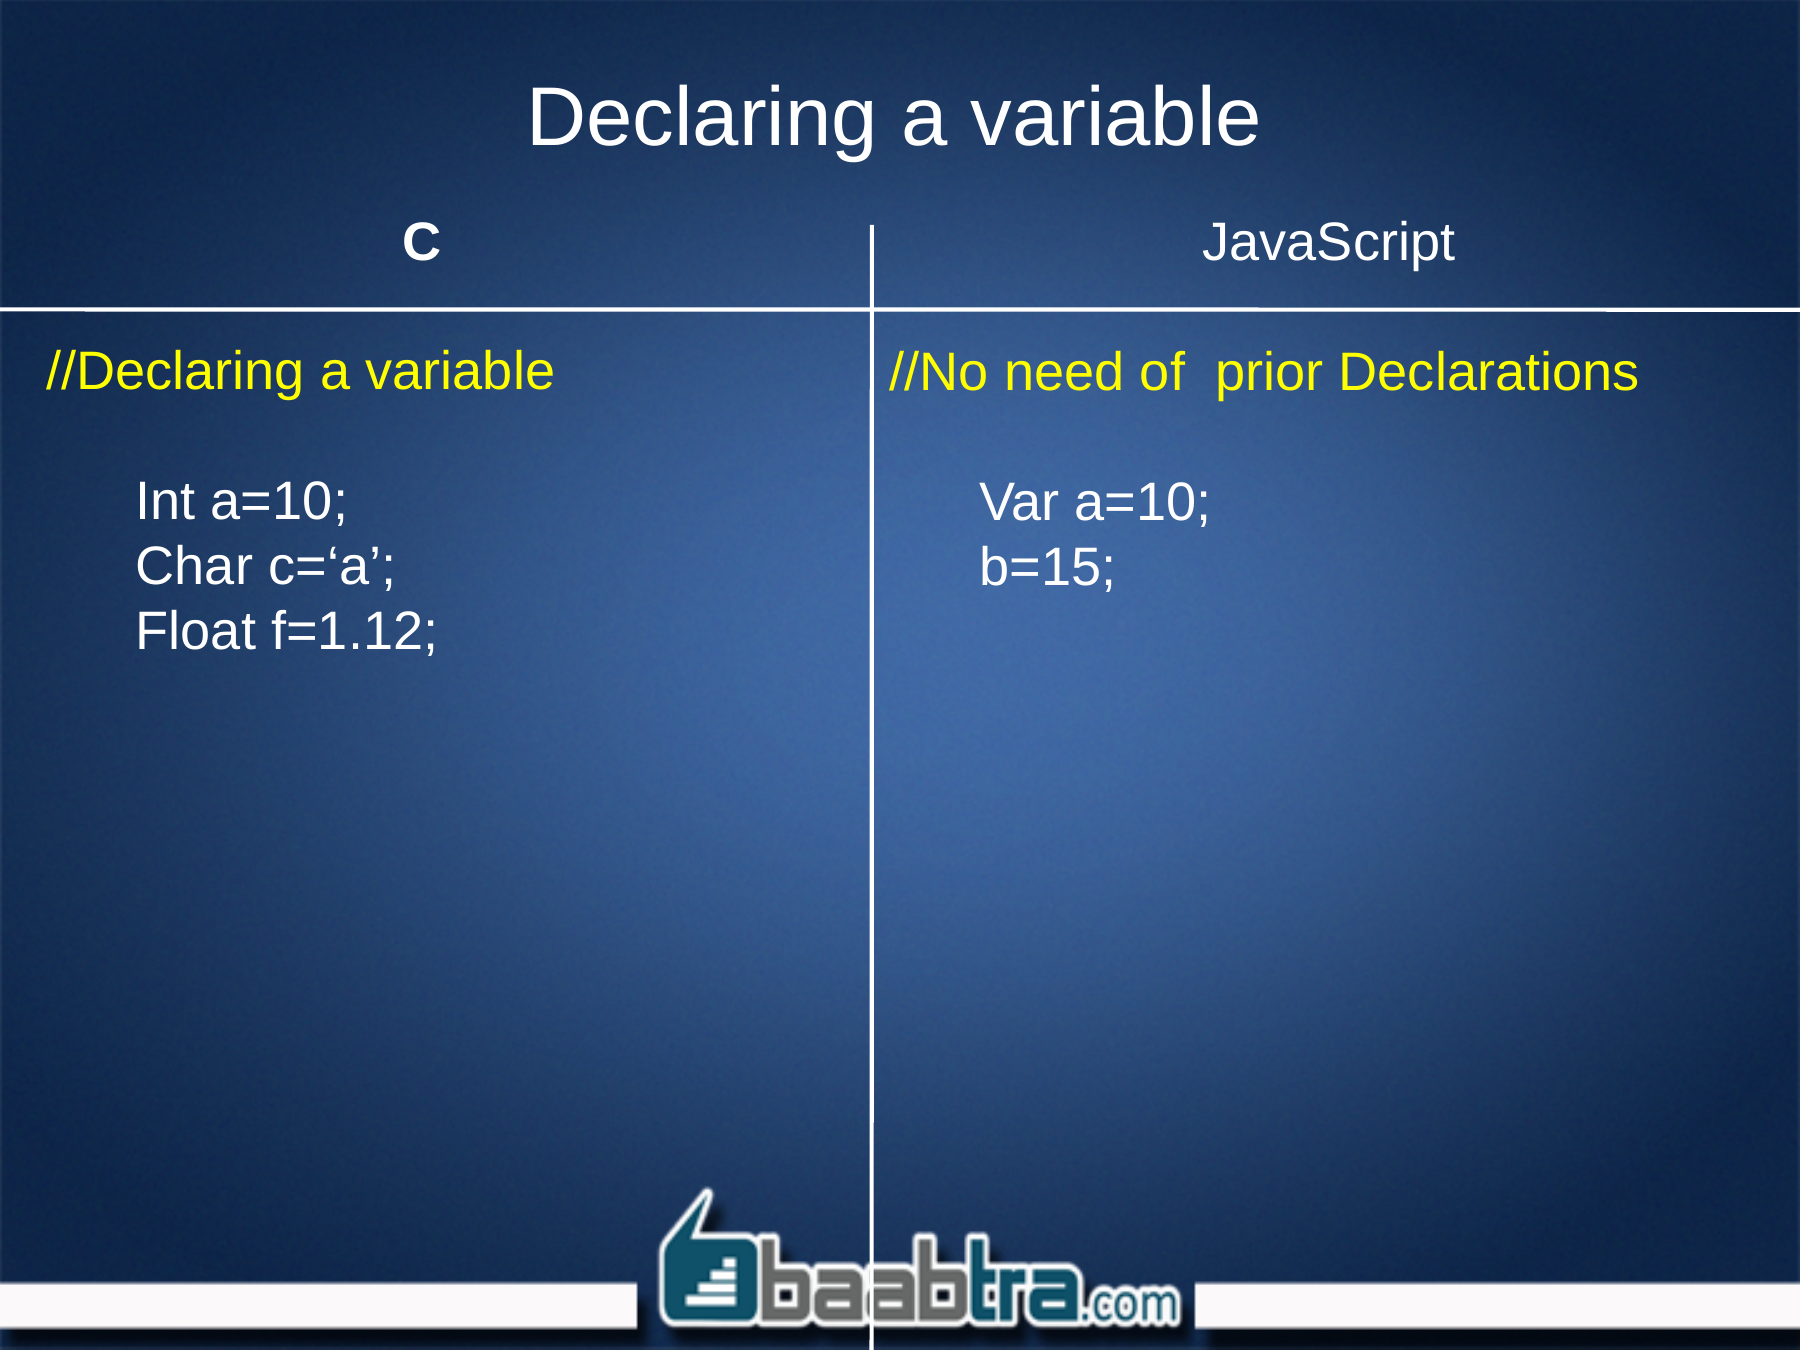

# Declaring a variable
C
//Declaring a variable
Int a=10;
Char c=‘a’;
Float f=1.12;
JavaScript
//No need of prior Declarations
Var a=10;
b=15;